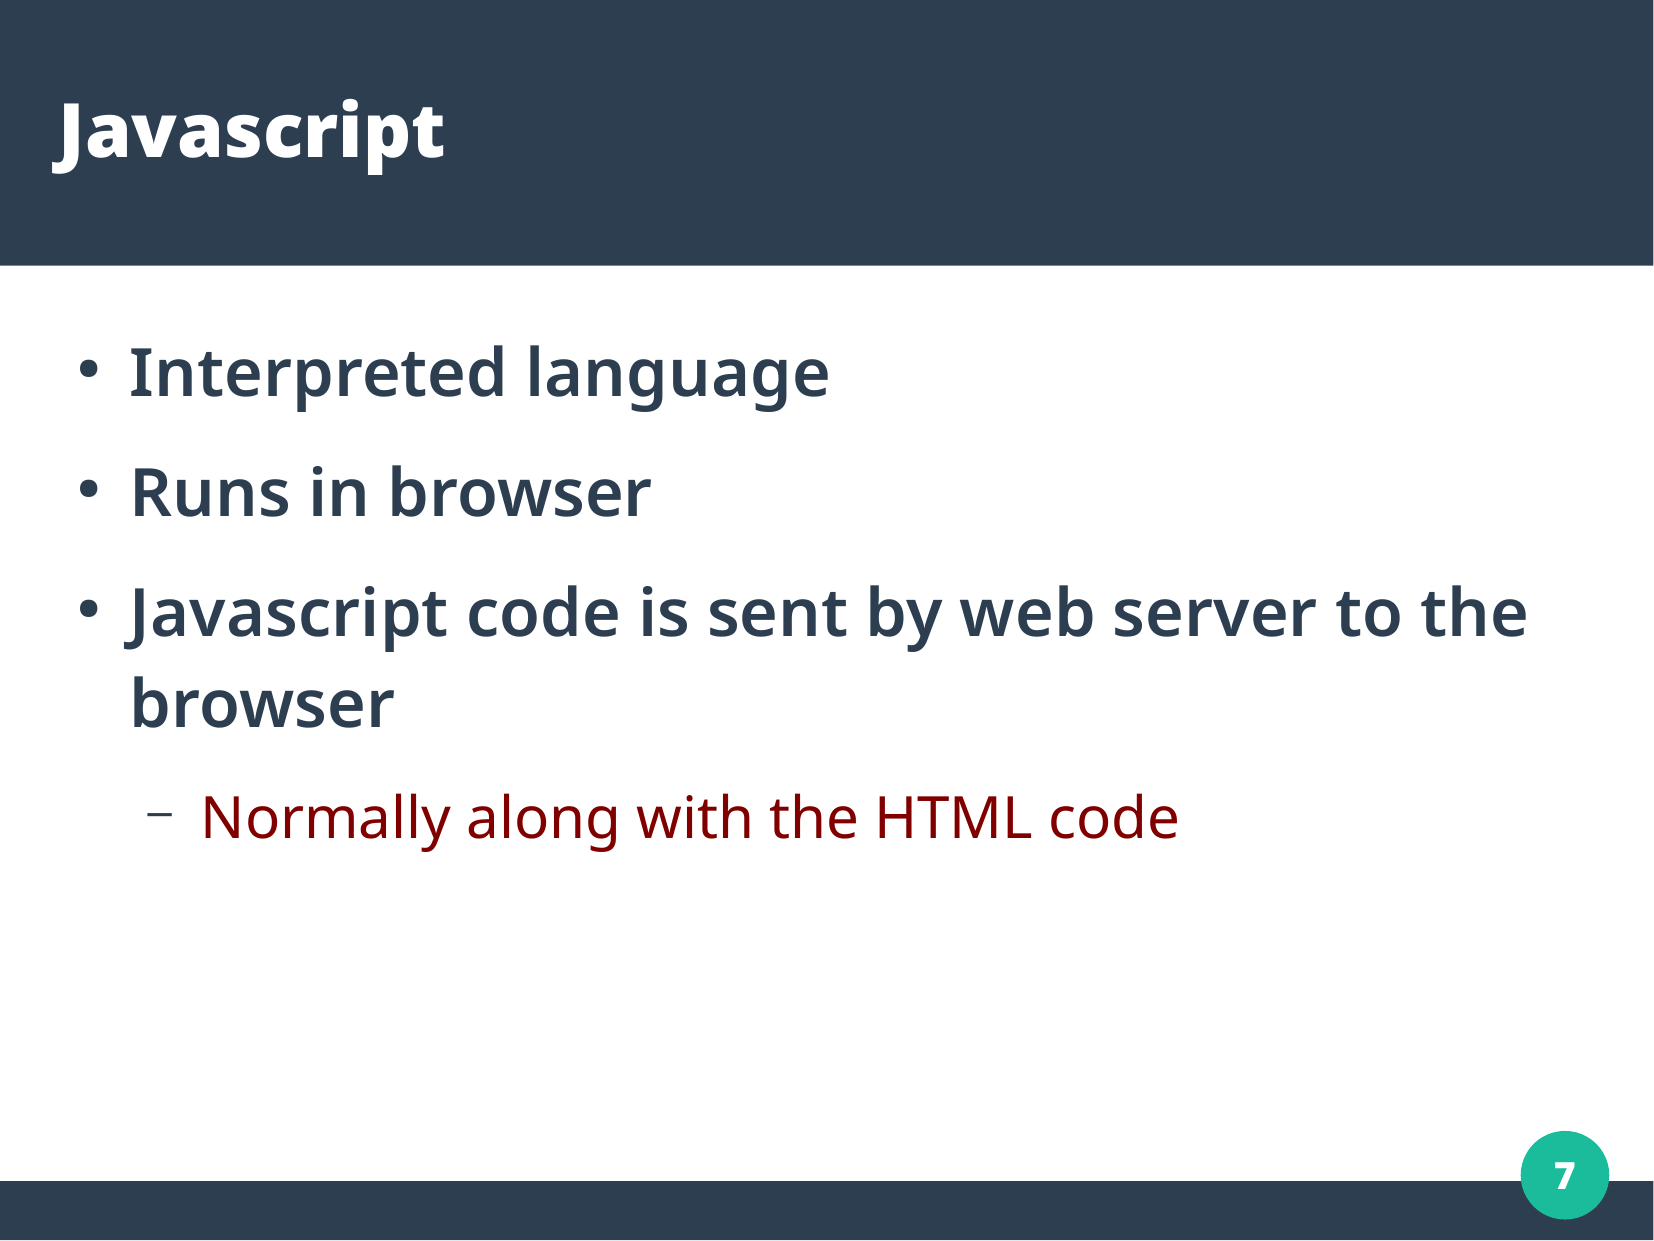

# Javascript
Interpreted language
Runs in browser
Javascript code is sent by web server to the browser
Normally along with the HTML code
7